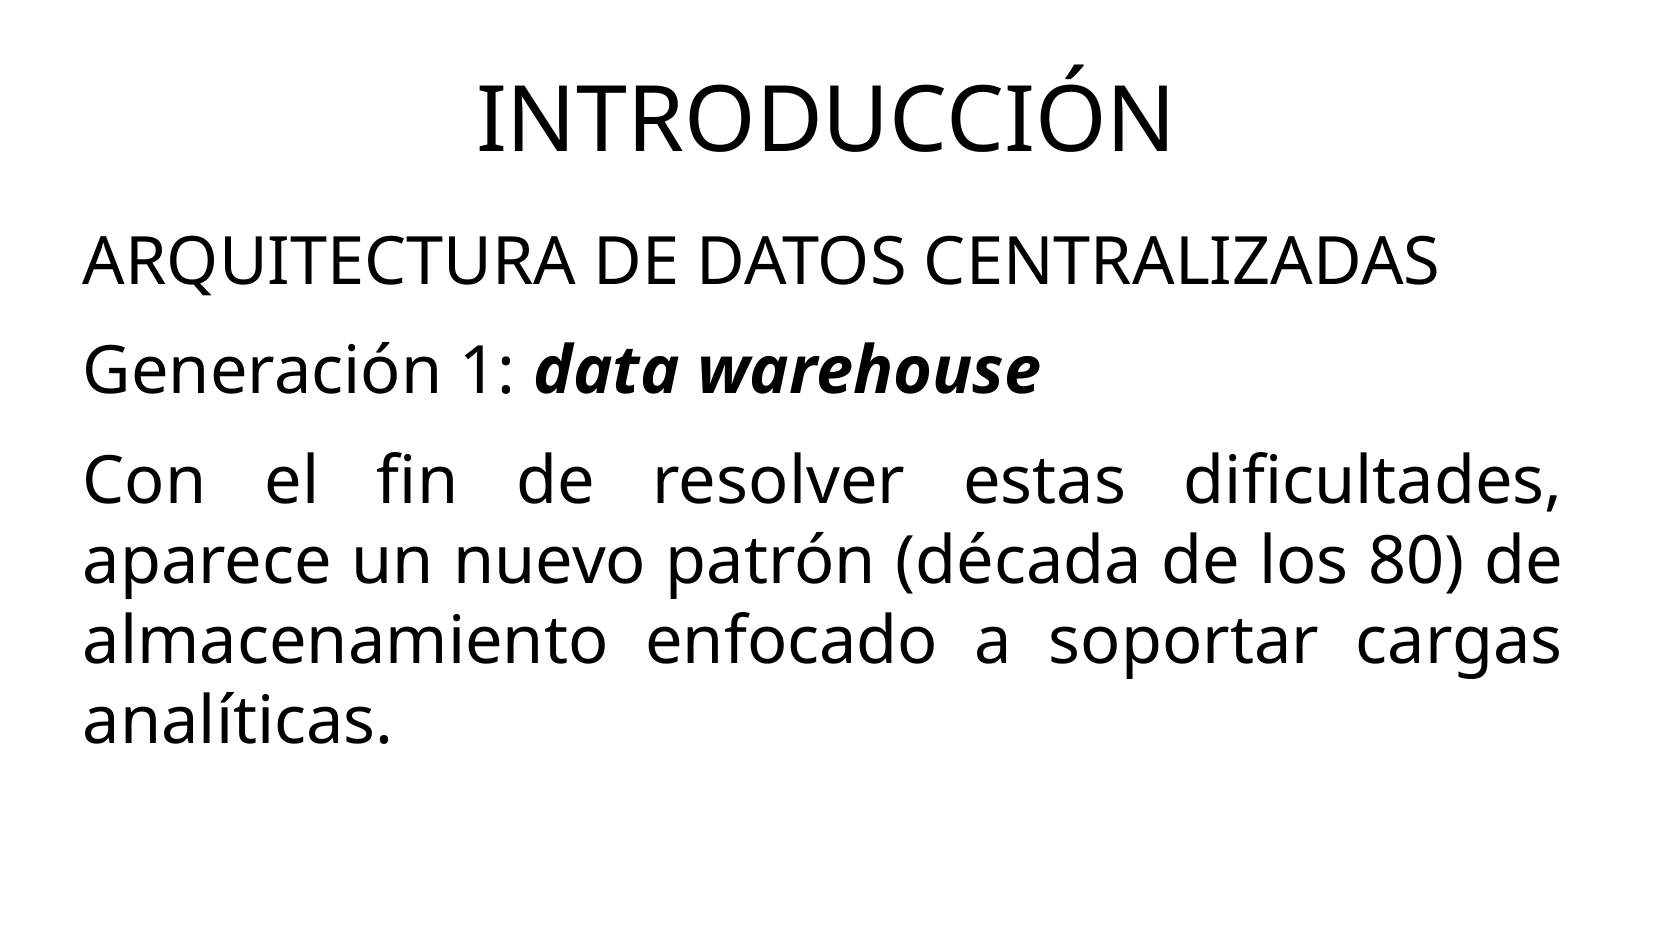

# INTRODUCCIÓN
ARQUITECTURA DE DATOS CENTRALIZADAS
Generación 1: data warehouse
Con el fin de resolver estas dificultades, aparece un nuevo patrón (década de los 80) de almacenamiento enfocado a soportar cargas analíticas.